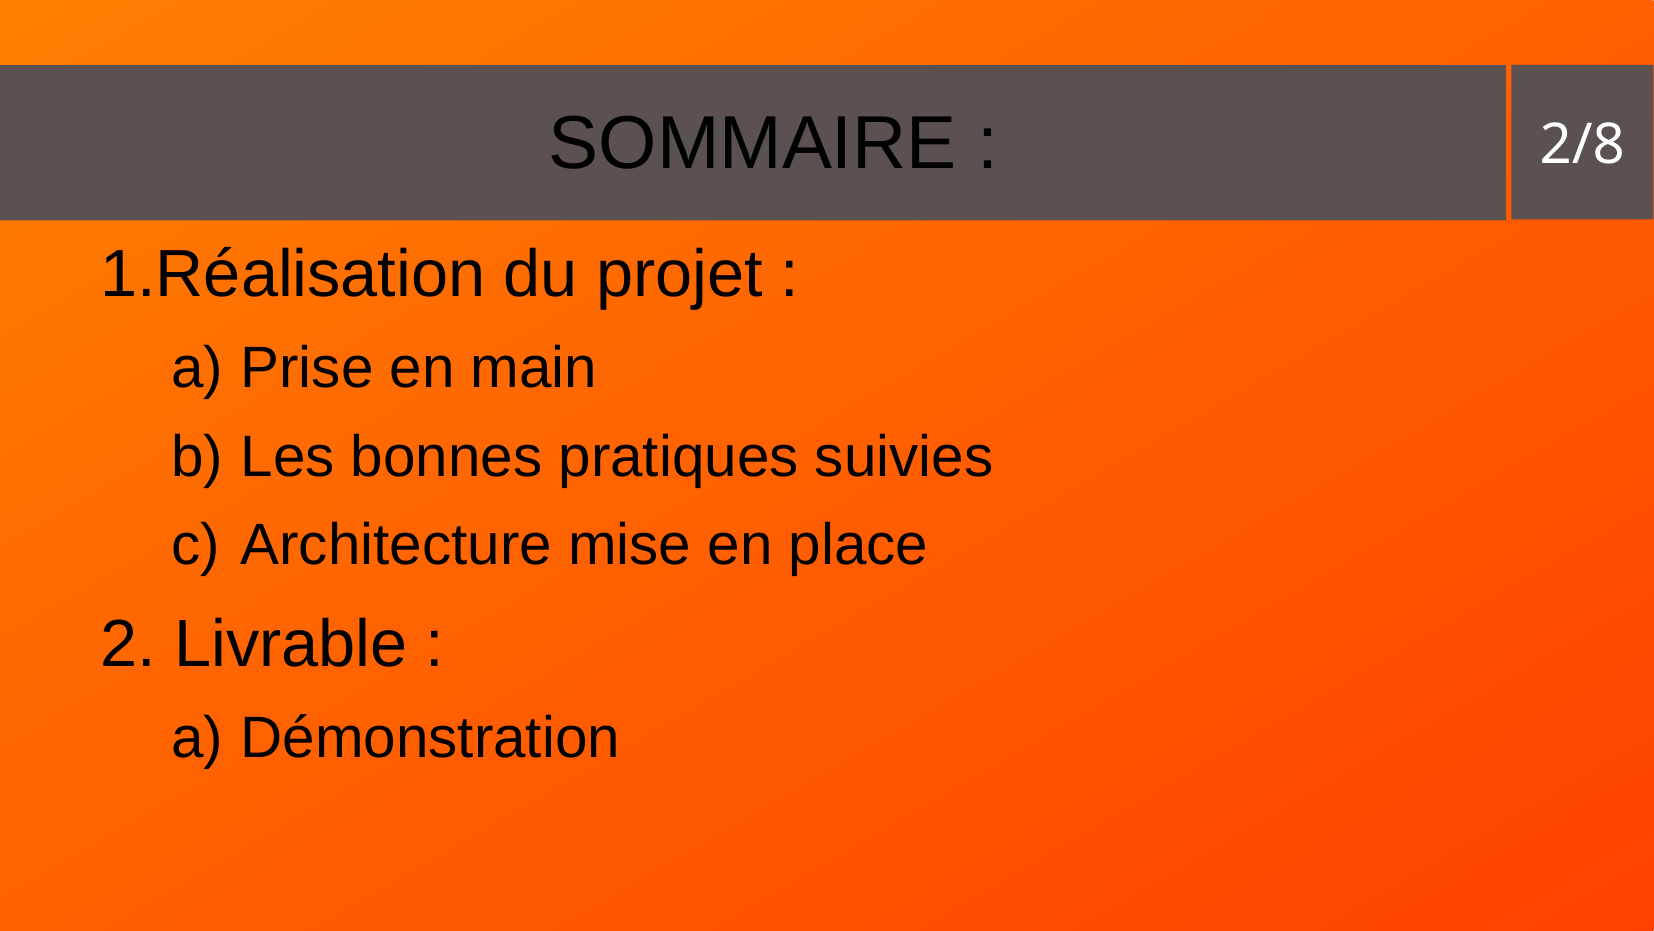

SOMMAIRE :
2/8
# Réalisation du projet :
 Prise en main
 Les bonnes pratiques suivies
 Architecture mise en place
 Livrable :
 Démonstration